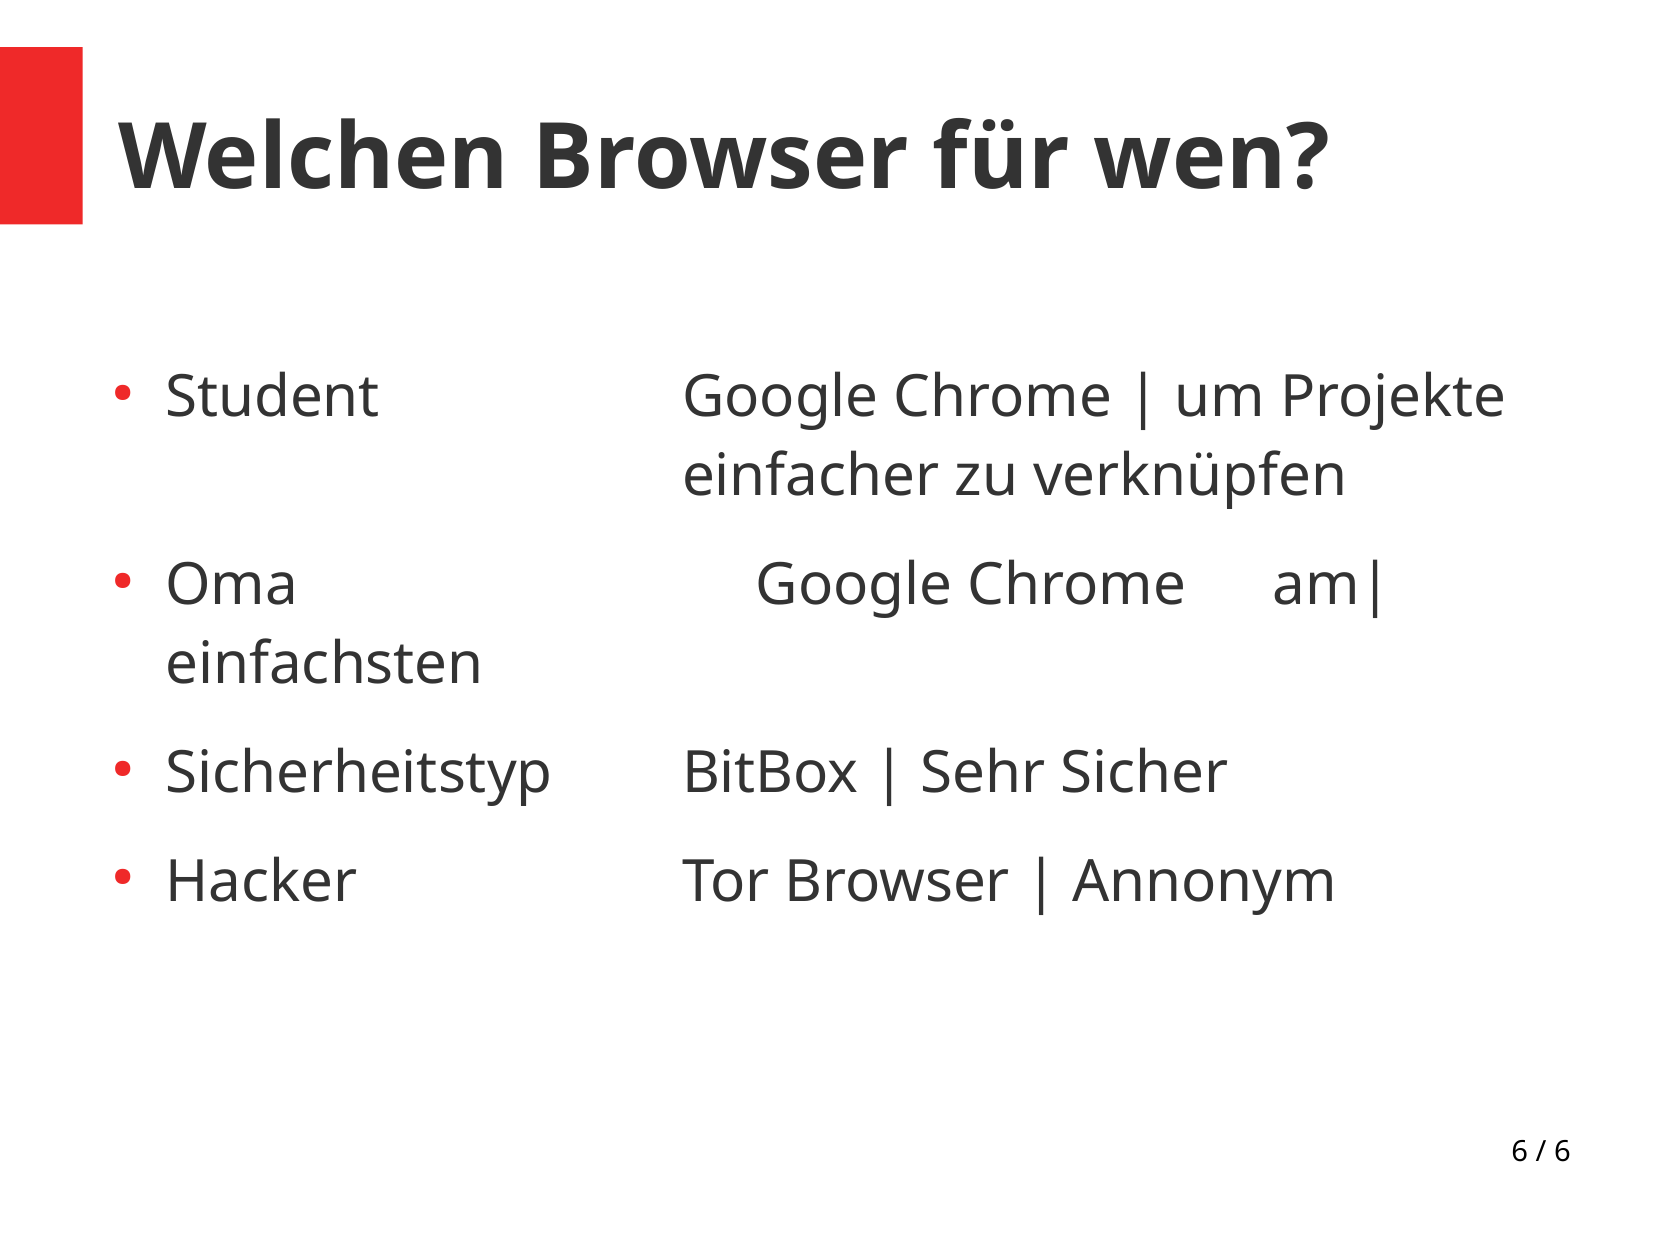

# Welchen Browser für wen?
Student					Google Chrome | um Projekte 								einfacher zu verknüpfen
Oma 						Google Chrome 	am|einfachsten
Sicherheitstyp 		BitBox | Sehr Sicher
Hacker 					Tor Browser | Annonym
6